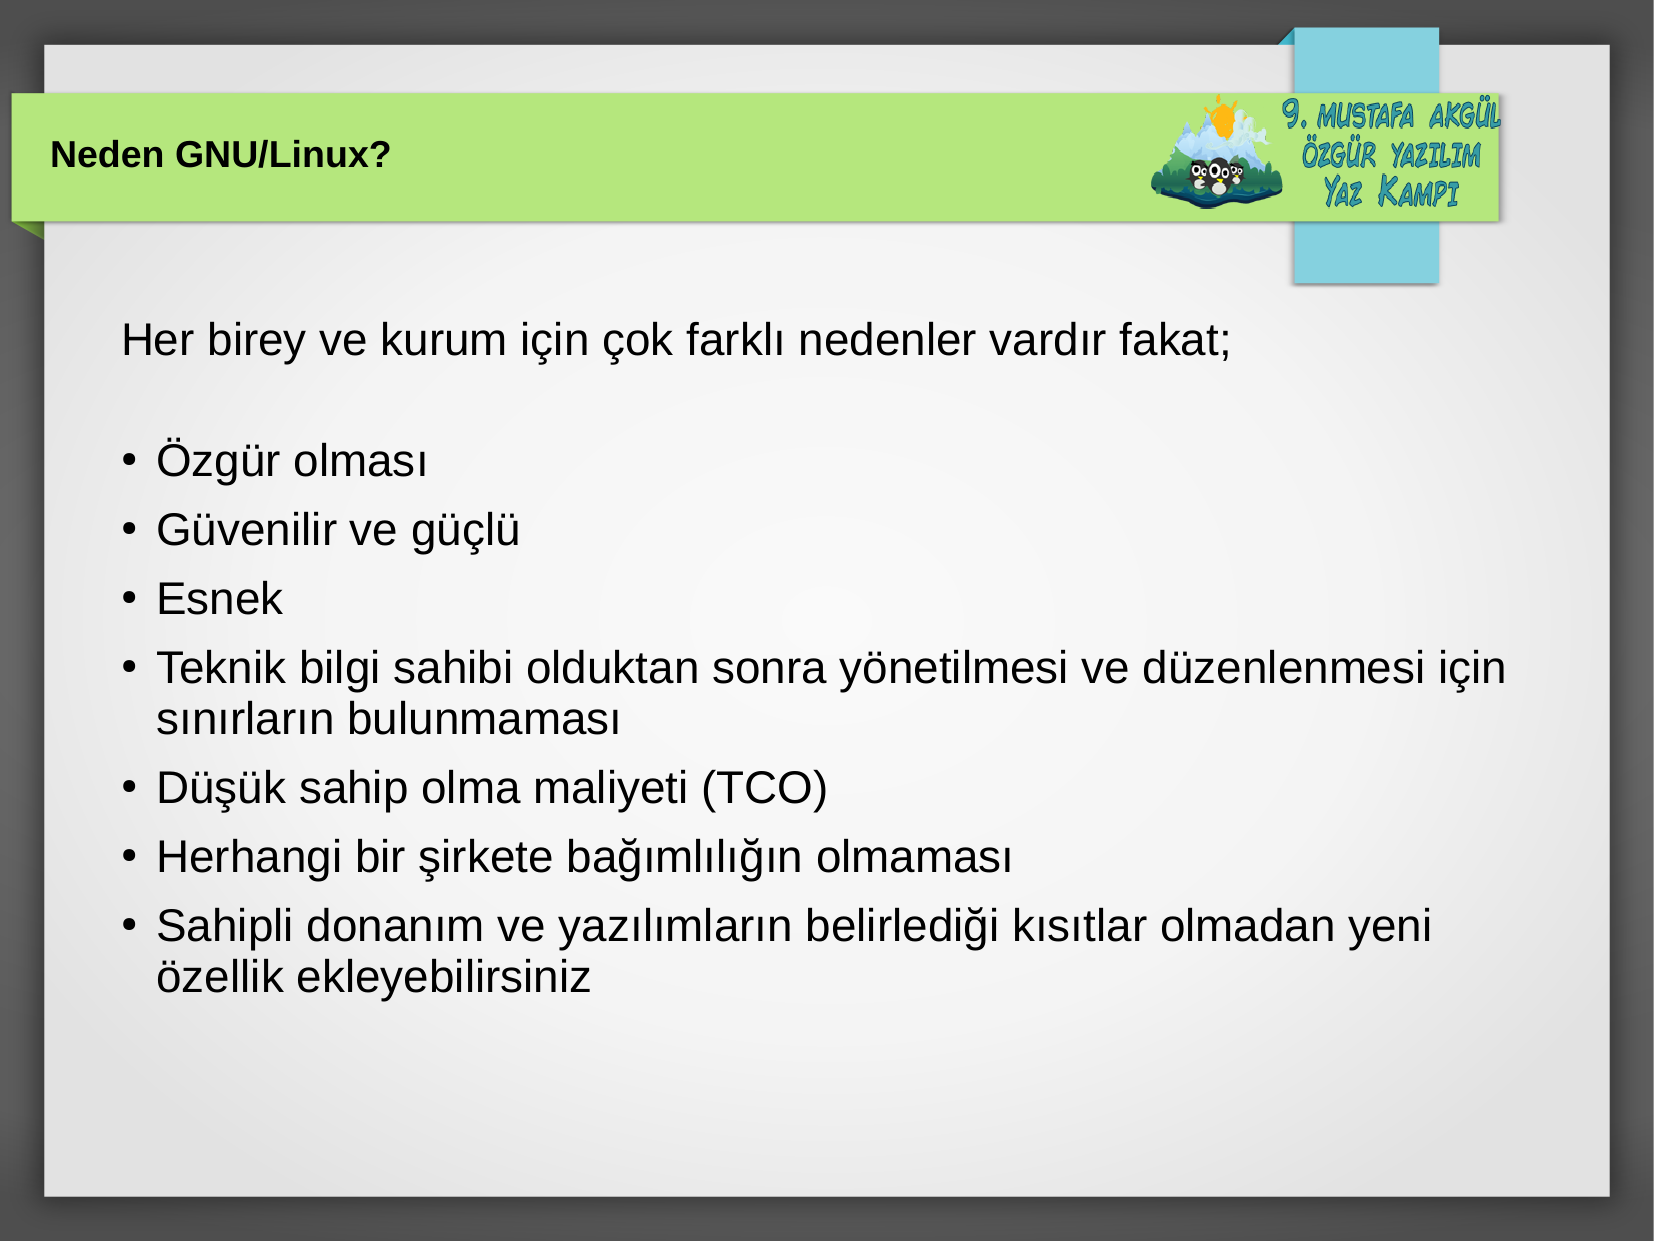

Neden GNU/Linux?
Her birey ve kurum için çok farklı nedenler vardır fakat;
Özgür olması
Güvenilir ve güçlü
Esnek
Teknik bilgi sahibi olduktan sonra yönetilmesi ve düzenlenmesi için sınırların bulunmaması
Düşük sahip olma maliyeti (TCO)
Herhangi bir şirkete bağımlılığın olmaması
Sahipli donanım ve yazılımların belirlediği kısıtlar olmadan yeni özellik ekleyebilirsiniz